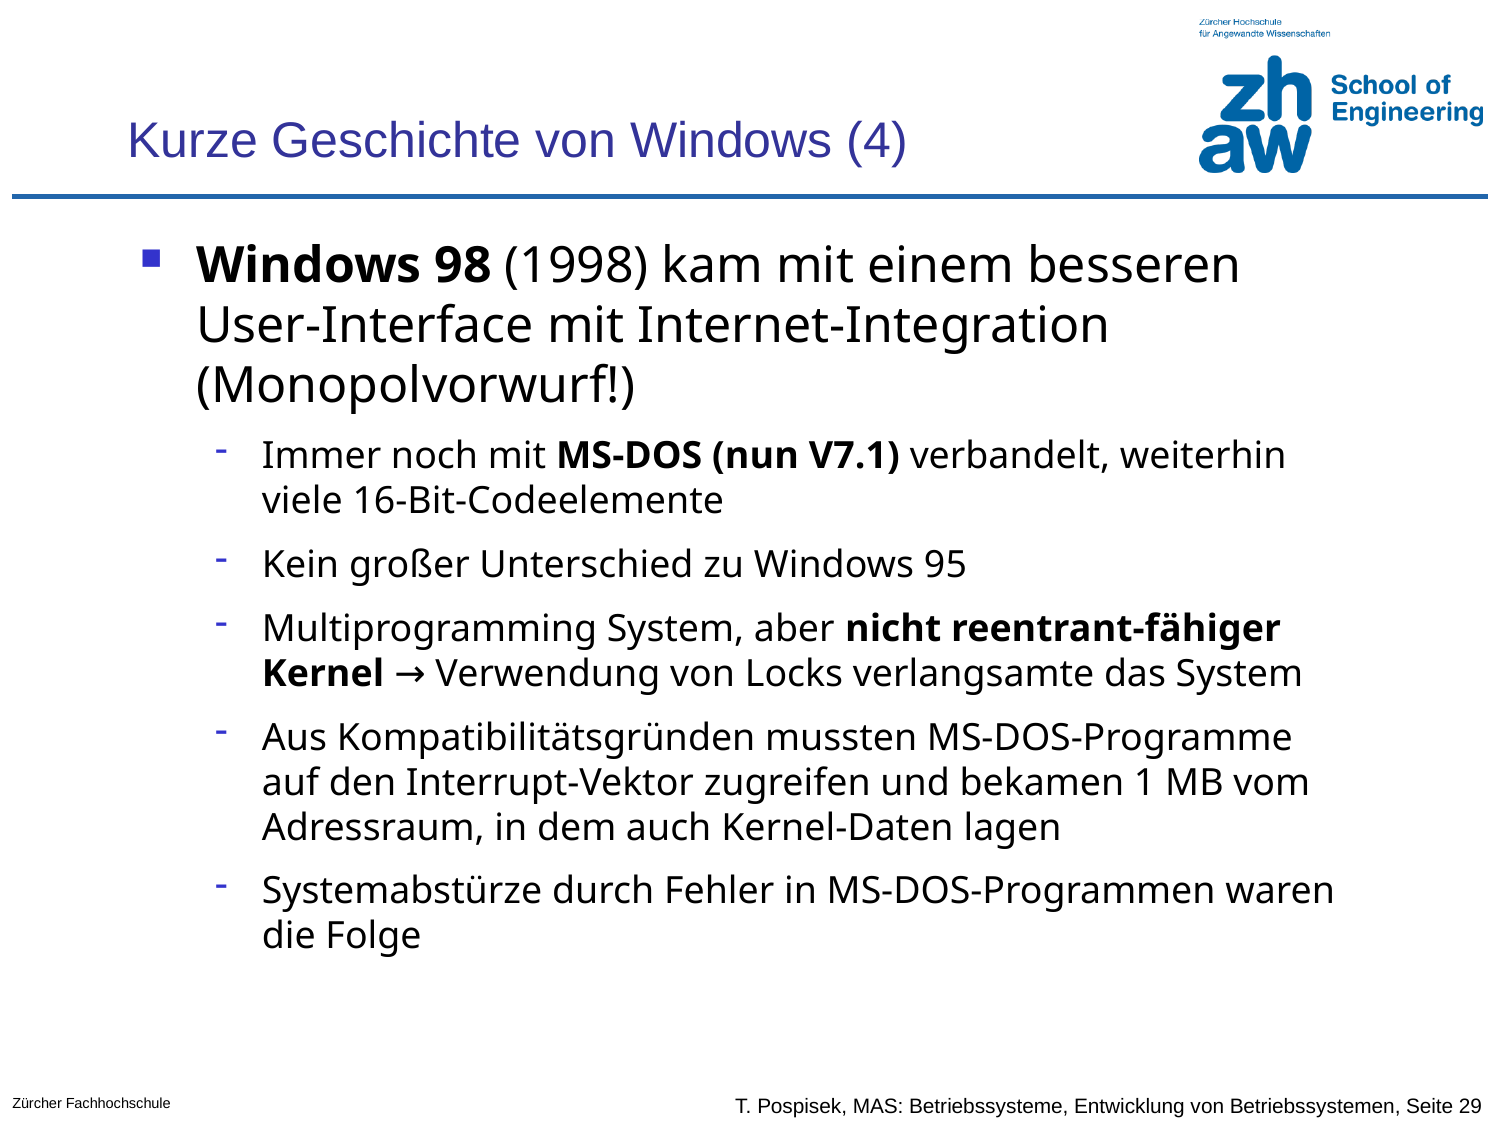

Kurze Geschichte von Windows (4)
# Windows 98 (1998) kam mit einem besseren User-Interface mit Internet-Integration (Monopolvorwurf!)
Immer noch mit MS-DOS (nun V7.1) verbandelt, weiterhin viele 16-Bit-Codeelemente
Kein großer Unterschied zu Windows 95
Multiprogramming System, aber nicht reentrant-fähiger Kernel → Verwendung von Locks verlangsamte das System
Aus Kompatibilitätsgründen mussten MS-DOS-Programme auf den Interrupt-Vektor zugreifen und bekamen 1 MB vom Adressraum, in dem auch Kernel-Daten lagen
Systemabstürze durch Fehler in MS-DOS-Programmen waren die Folge